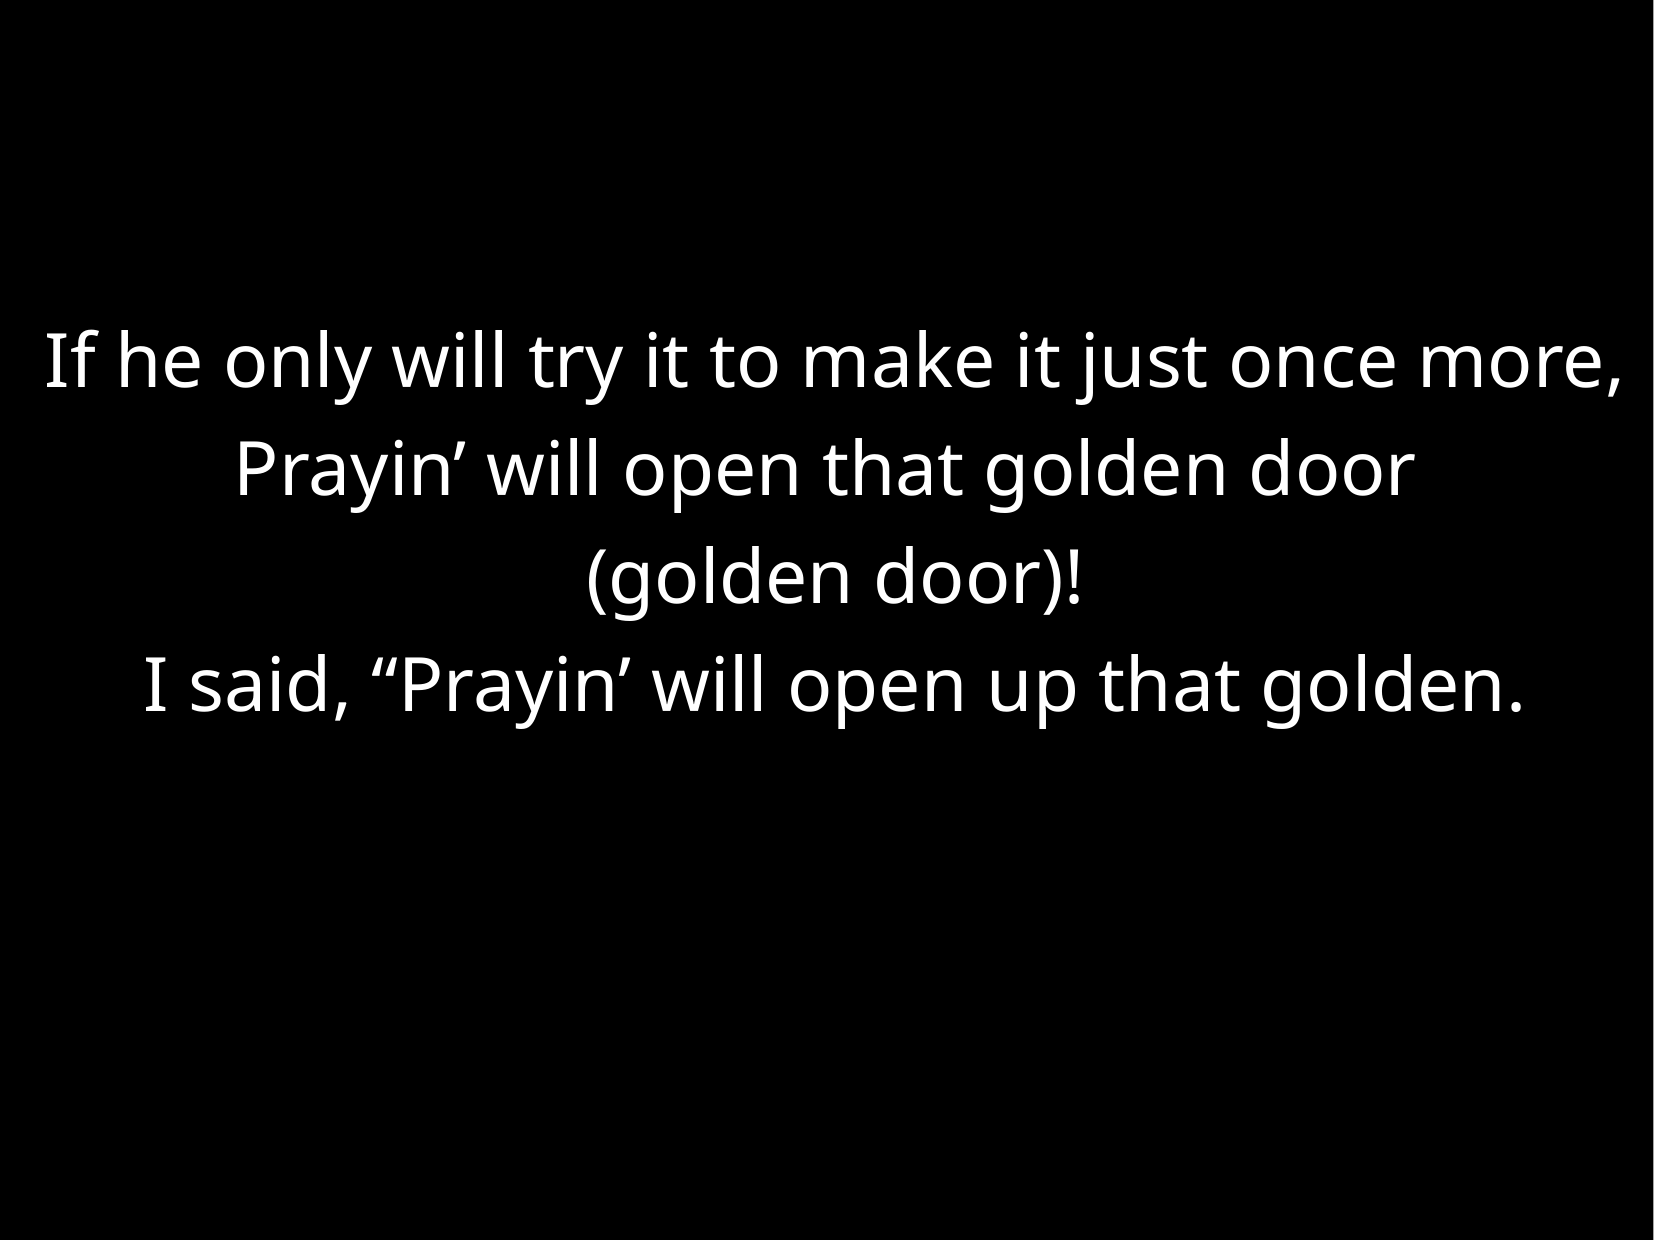

#
If he only will try it to make it just once more,
Prayin’ will open that golden door
(golden door)!
I said, “Prayin’ will open up that golden.